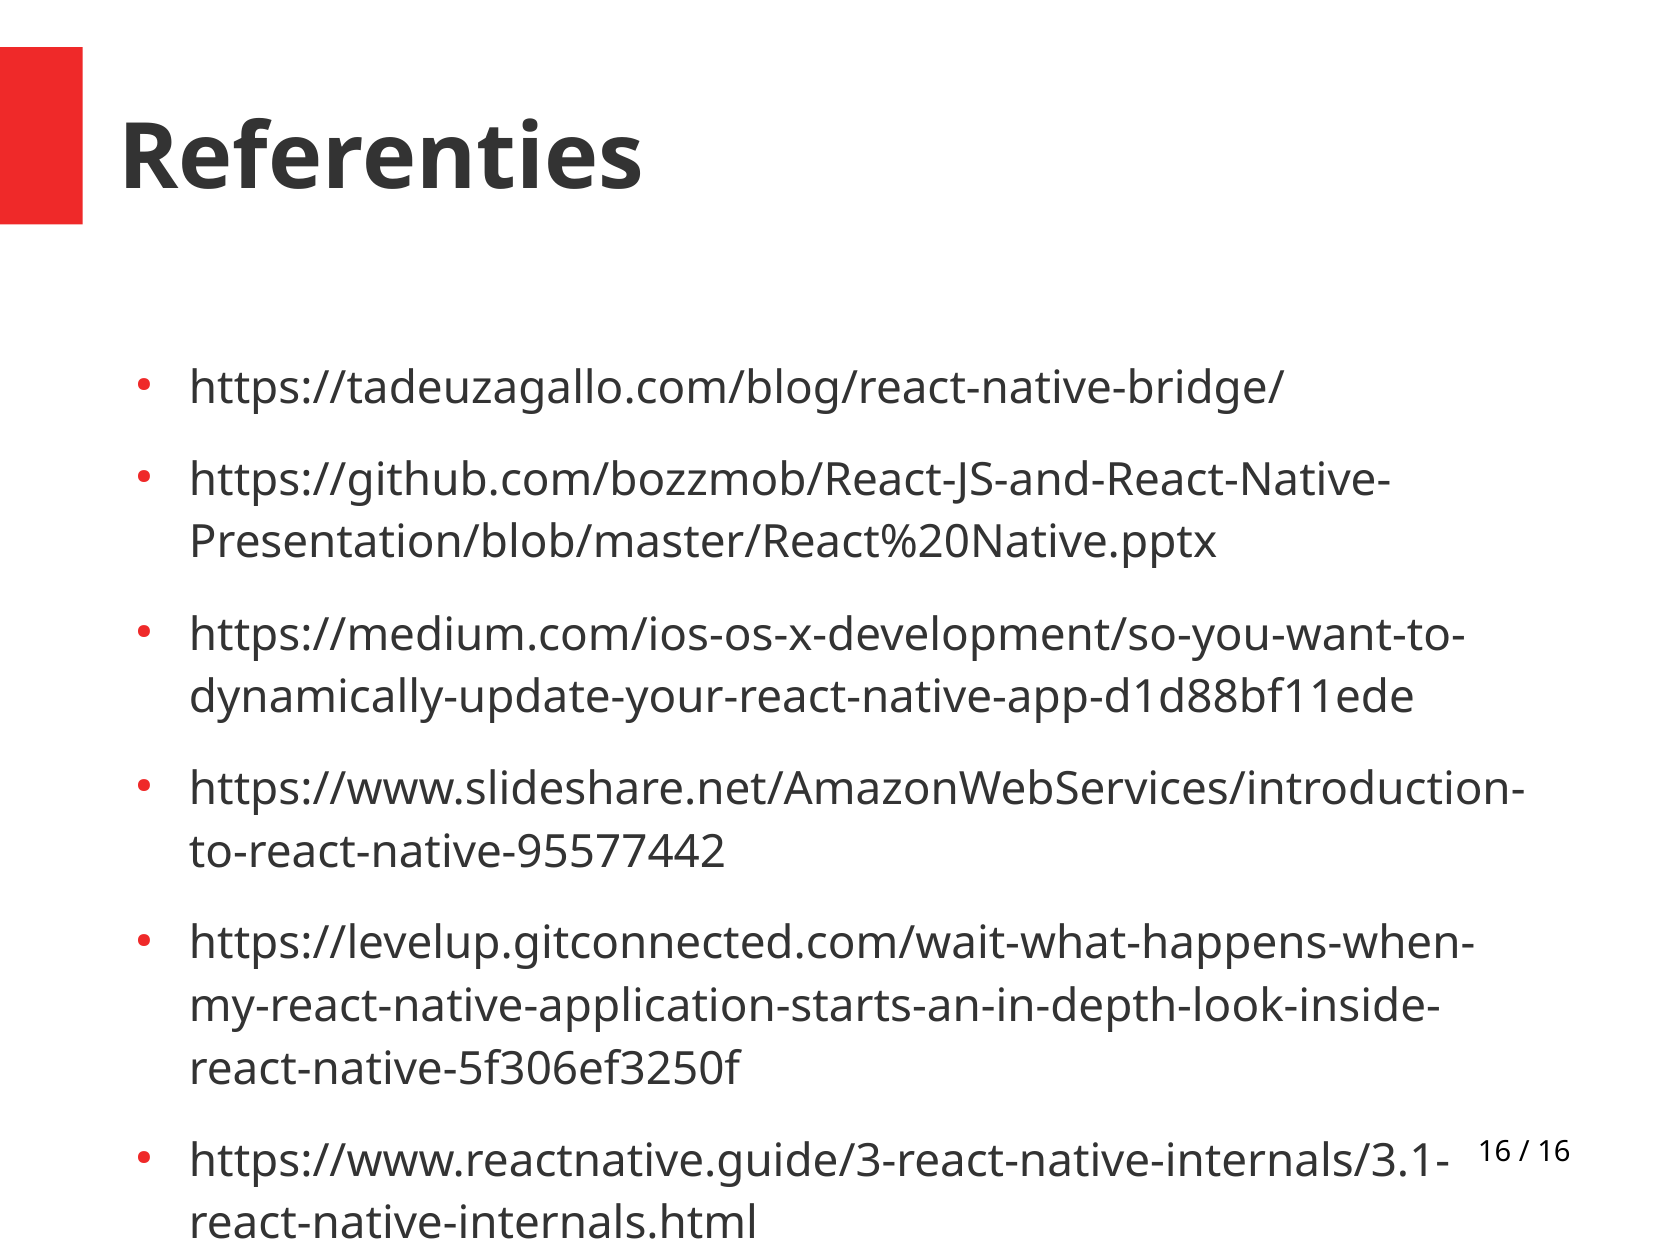

# Referenties
https://tadeuzagallo.com/blog/react-native-bridge/
https://github.com/bozzmob/React-JS-and-React-Native-Presentation/blob/master/React%20Native.pptx
https://medium.com/ios-os-x-development/so-you-want-to-dynamically-update-your-react-native-app-d1d88bf11ede
https://www.slideshare.net/AmazonWebServices/introduction-to-react-native-95577442
https://levelup.gitconnected.com/wait-what-happens-when-my-react-native-application-starts-an-in-depth-look-inside-react-native-5f306ef3250f
https://www.reactnative.guide/3-react-native-internals/3.1-react-native-internals.html
16